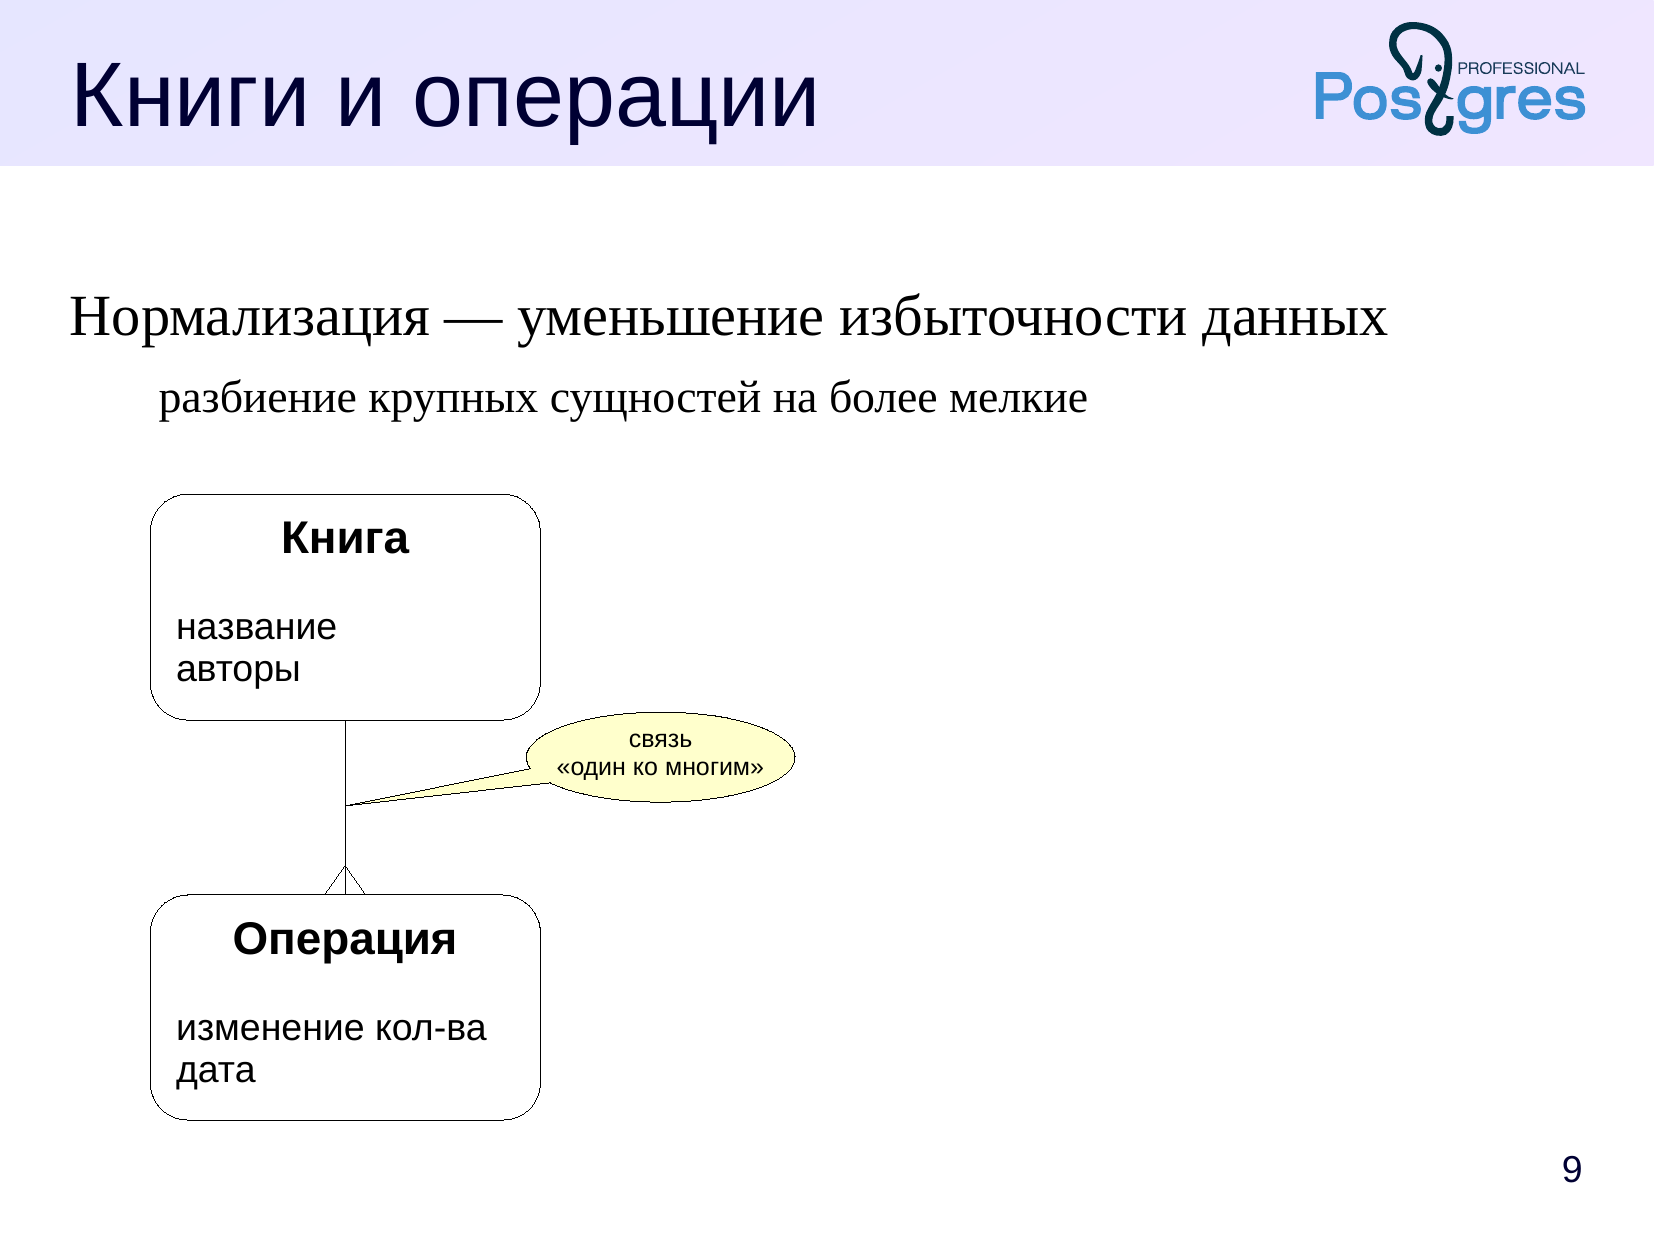

# Книги и операции
Нормализация — уменьшение избыточности данных
разбиение крупных сущностей на более мелкие
Книга
название
авторы
связь
«один ко многим»
Операция
изменение кол-ва
дата